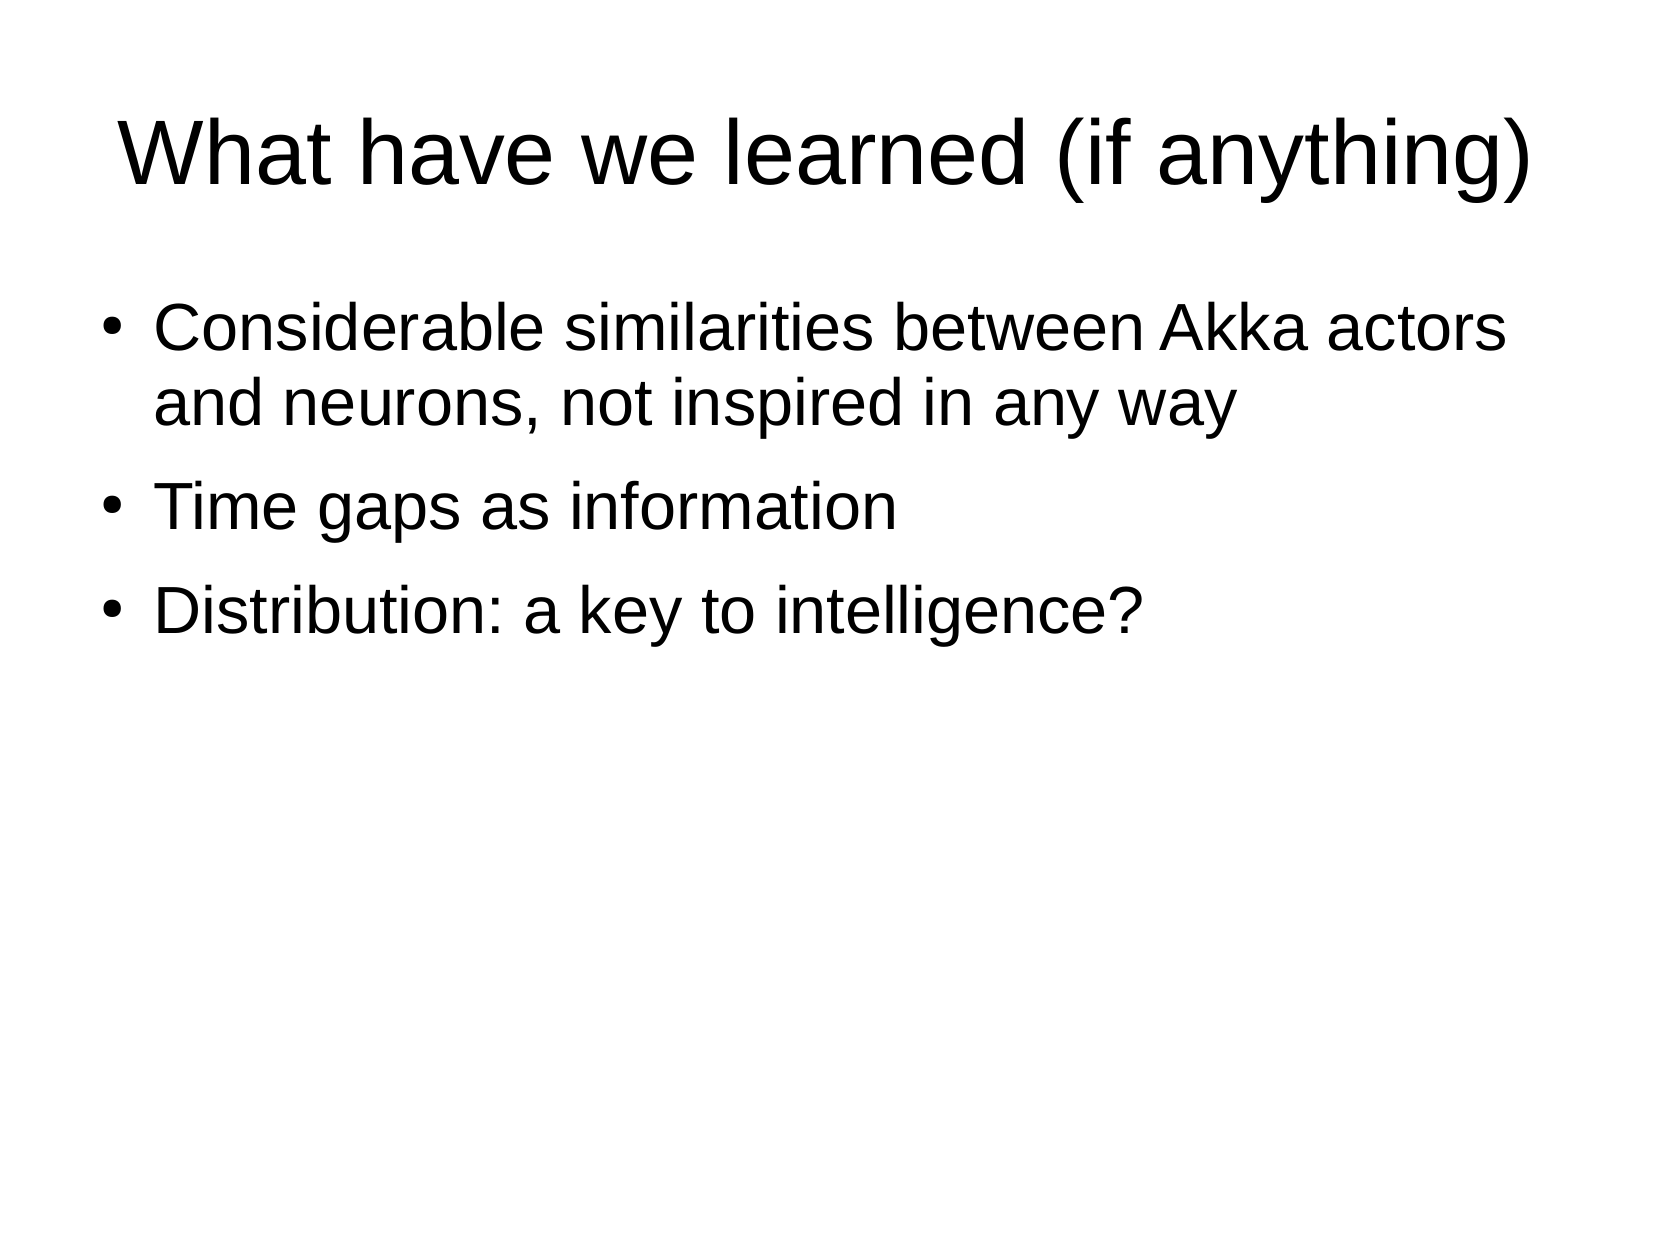

# What have we learned (if anything)
Considerable similarities between Akka actors and neurons, not inspired in any way
Time gaps as information
Distribution: a key to intelligence?